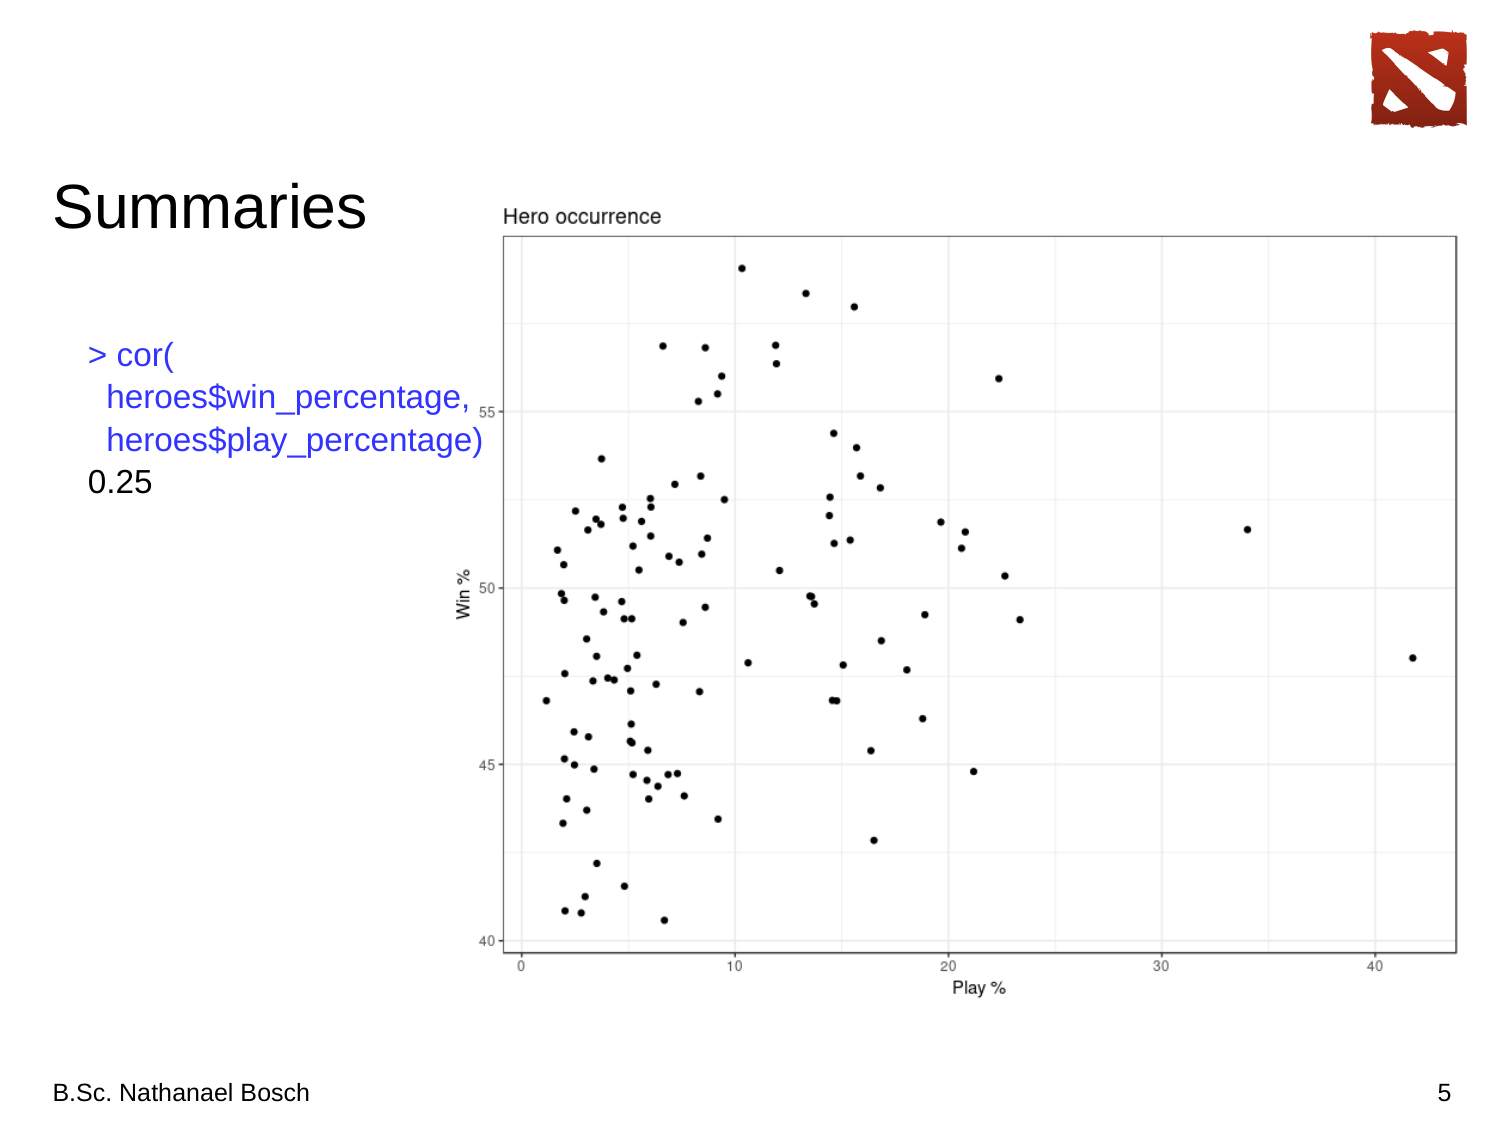

# Summaries
> cor(
 heroes$win_percentage,
 heroes$play_percentage)
0.25
B.Sc. Nathanael Bosch
5